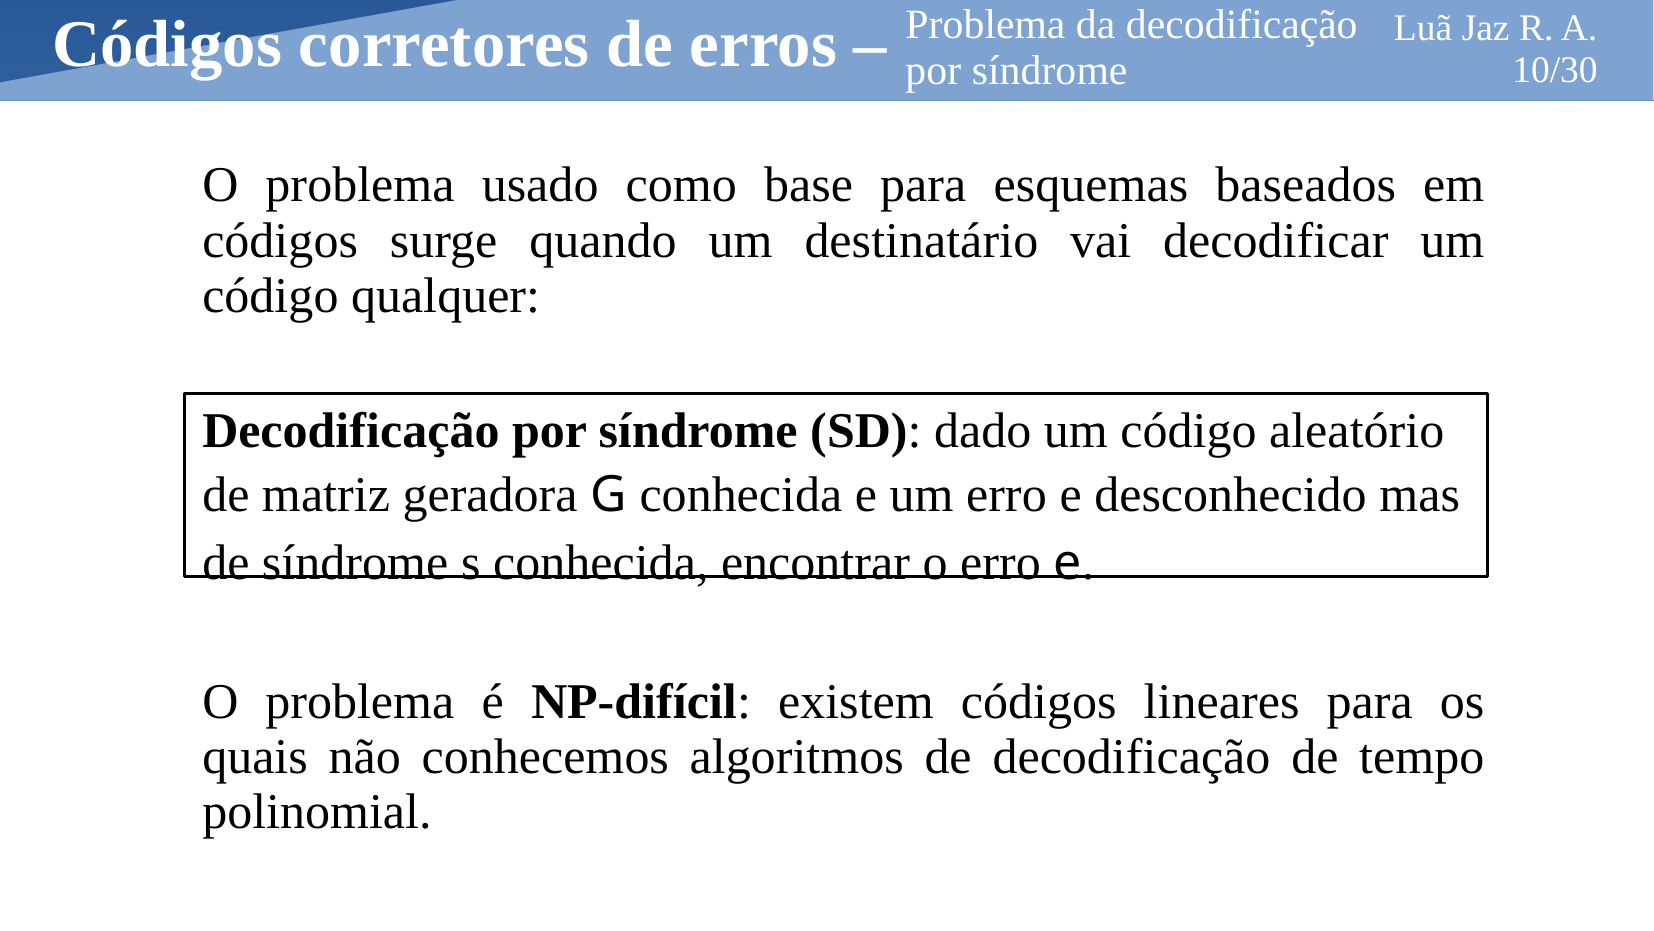

Códigos corretores de erros –
Problema da decodificação
por síndrome
Luã Jaz R. A.
10/30
O problema usado como base para esquemas baseados em códigos surge quando um destinatário vai decodificar um código qualquer:
Decodificação por síndrome (SD): dado um código aleatório de matriz geradora G conhecida e um erro e desconhecido mas de síndrome s conhecida, encontrar o erro e.
O problema é NP-difícil: existem códigos lineares para os quais não conhecemos algoritmos de decodificação de tempo polinomial.